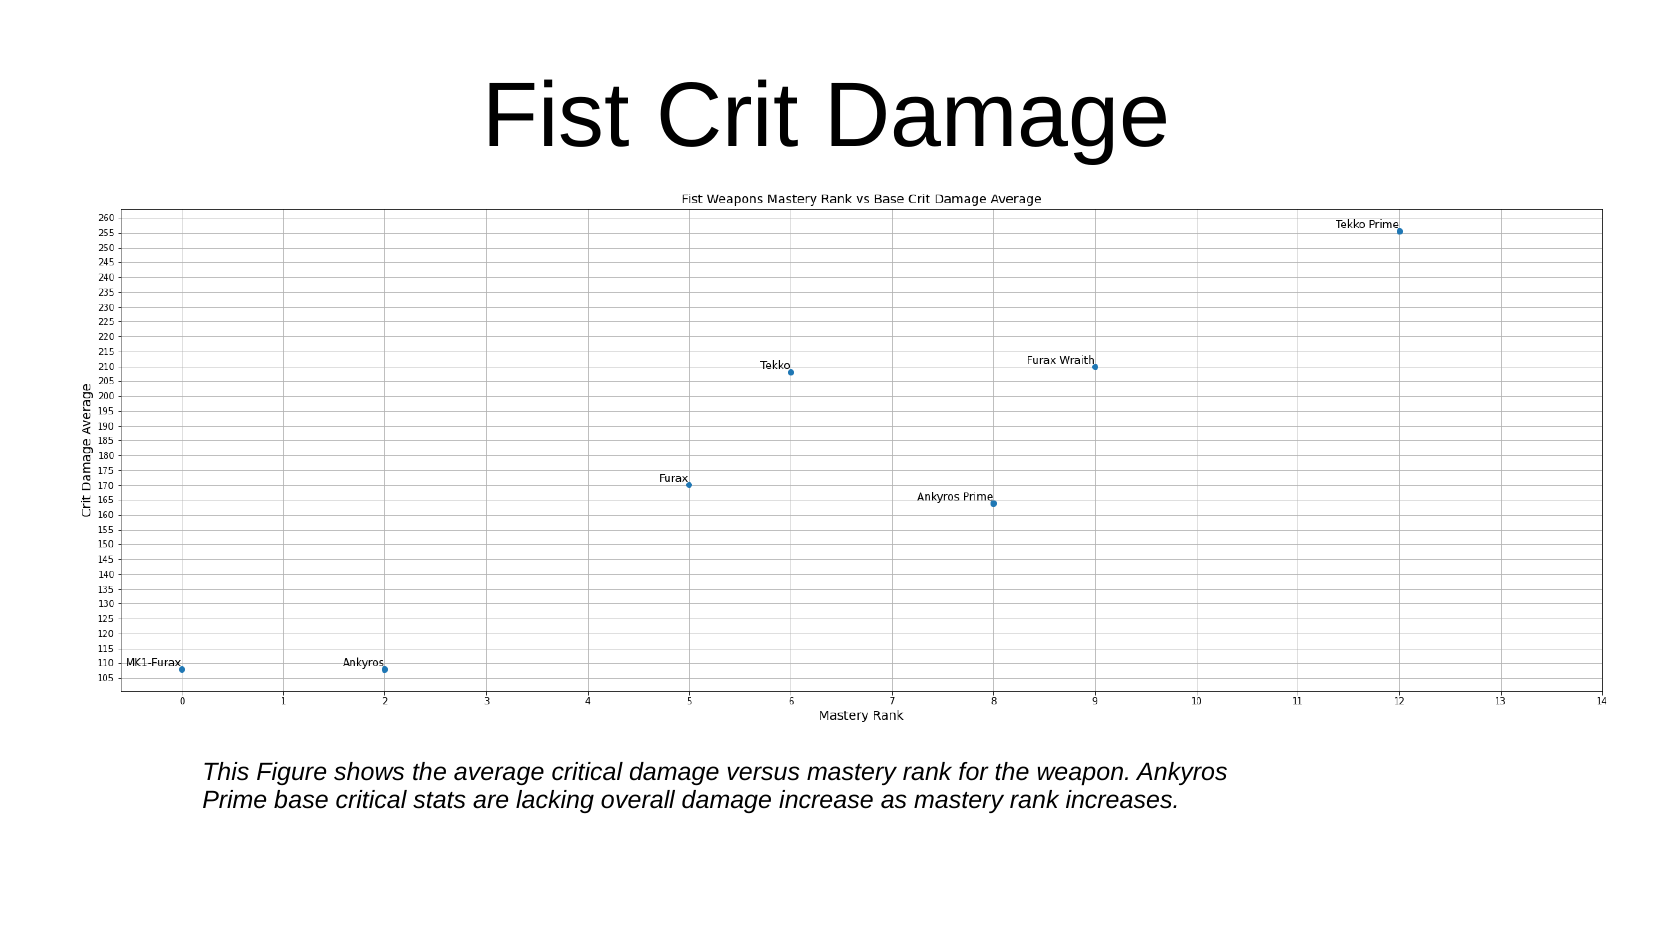

# Fist Crit Damage
This Figure shows the average critical damage versus mastery rank for the weapon. Ankyros Prime base critical stats are lacking overall damage increase as mastery rank increases.